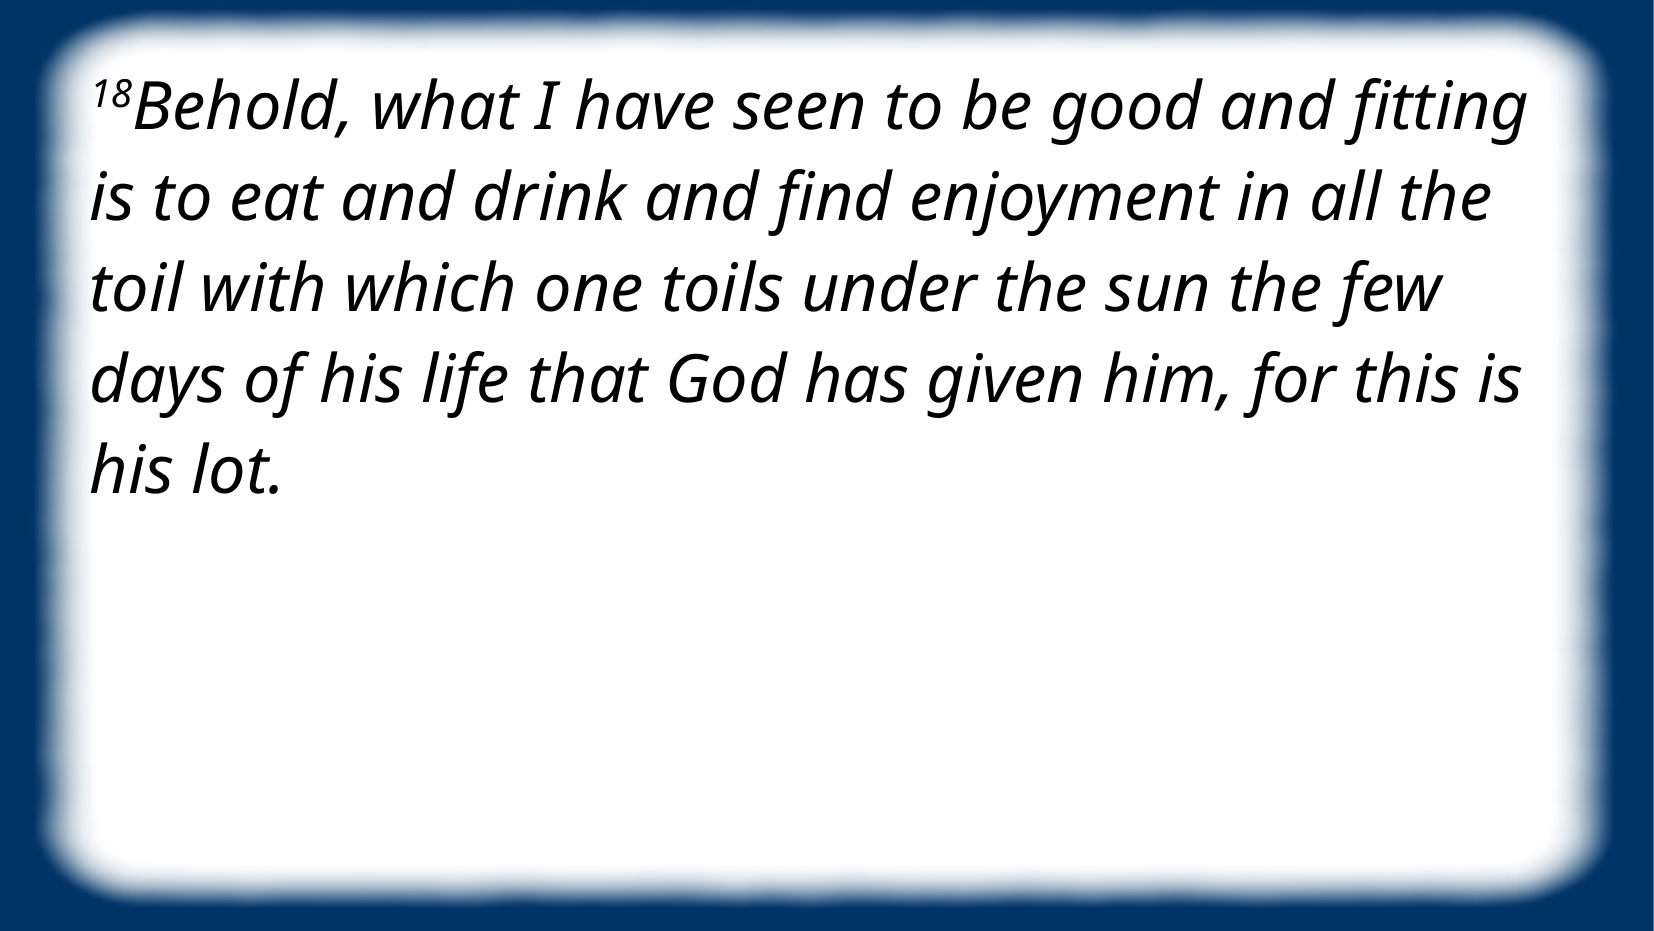

18Behold, what I have seen to be good and fitting is to eat and drink and find enjoyment in all the toil with which one toils under the sun the few days of his life that God has given him, for this is his lot.